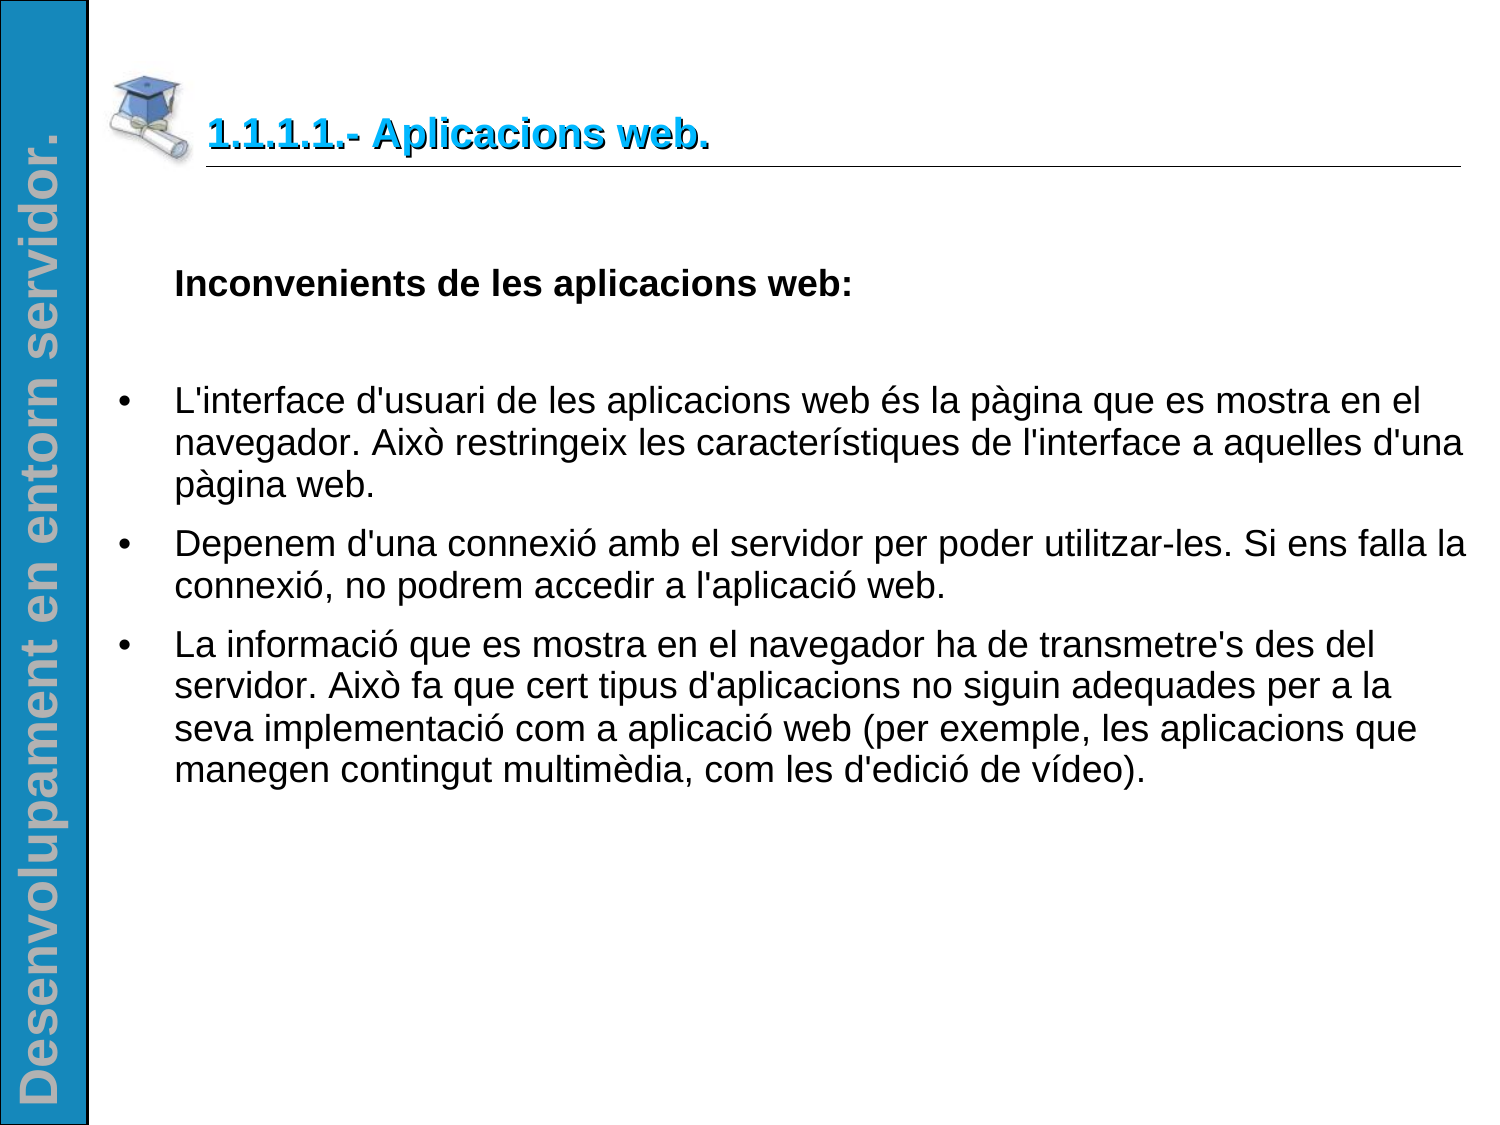

# 1.1.1.1.- Aplicacions web.
Inconvenients de les aplicacions web:
L'interface d'usuari de les aplicacions web és la pàgina que es mostra en el navegador. Això restringeix les característiques de l'interface a aquelles d'una pàgina web.
Depenem d'una connexió amb el servidor per poder utilitzar-les. Si ens falla la connexió, no podrem accedir a l'aplicació web.
La informació que es mostra en el navegador ha de transmetre's des del servidor. Això fa que cert tipus d'aplicacions no siguin adequades per a la seva implementació com a aplicació web (per exemple, les aplicacions que manegen contingut multimèdia, com les d'edició de vídeo).